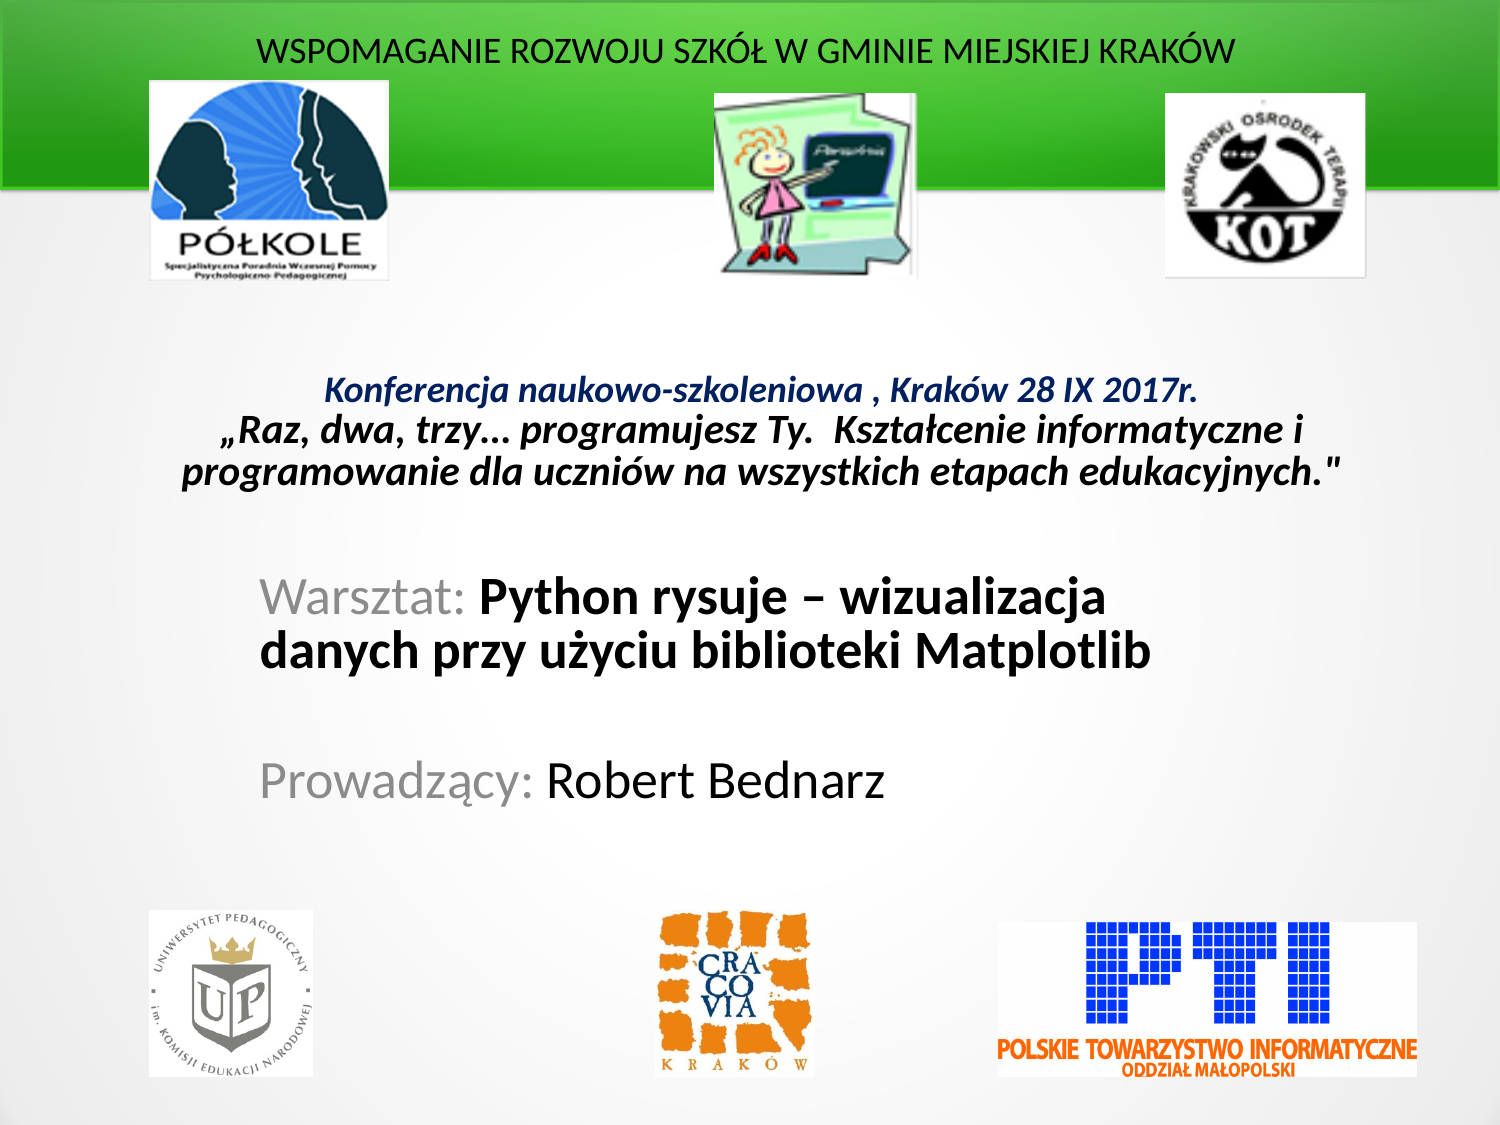

WSPOMAGANIE ROZWOJU SZKÓŁ W GMINIE MIEJSKIEJ KRAKÓW
# Konferencja naukowo-szkoleniowa , Kraków 28 IX 2017r. „Raz, dwa, trzy… programujesz Ty. Kształcenie informatyczne i programowanie dla uczniów na wszystkich etapach edukacyjnych."
Warsztat: Python rysuje – wizualizacja danych przy użyciu biblioteki Matplotlib
Prowadzący: Robert Bednarz